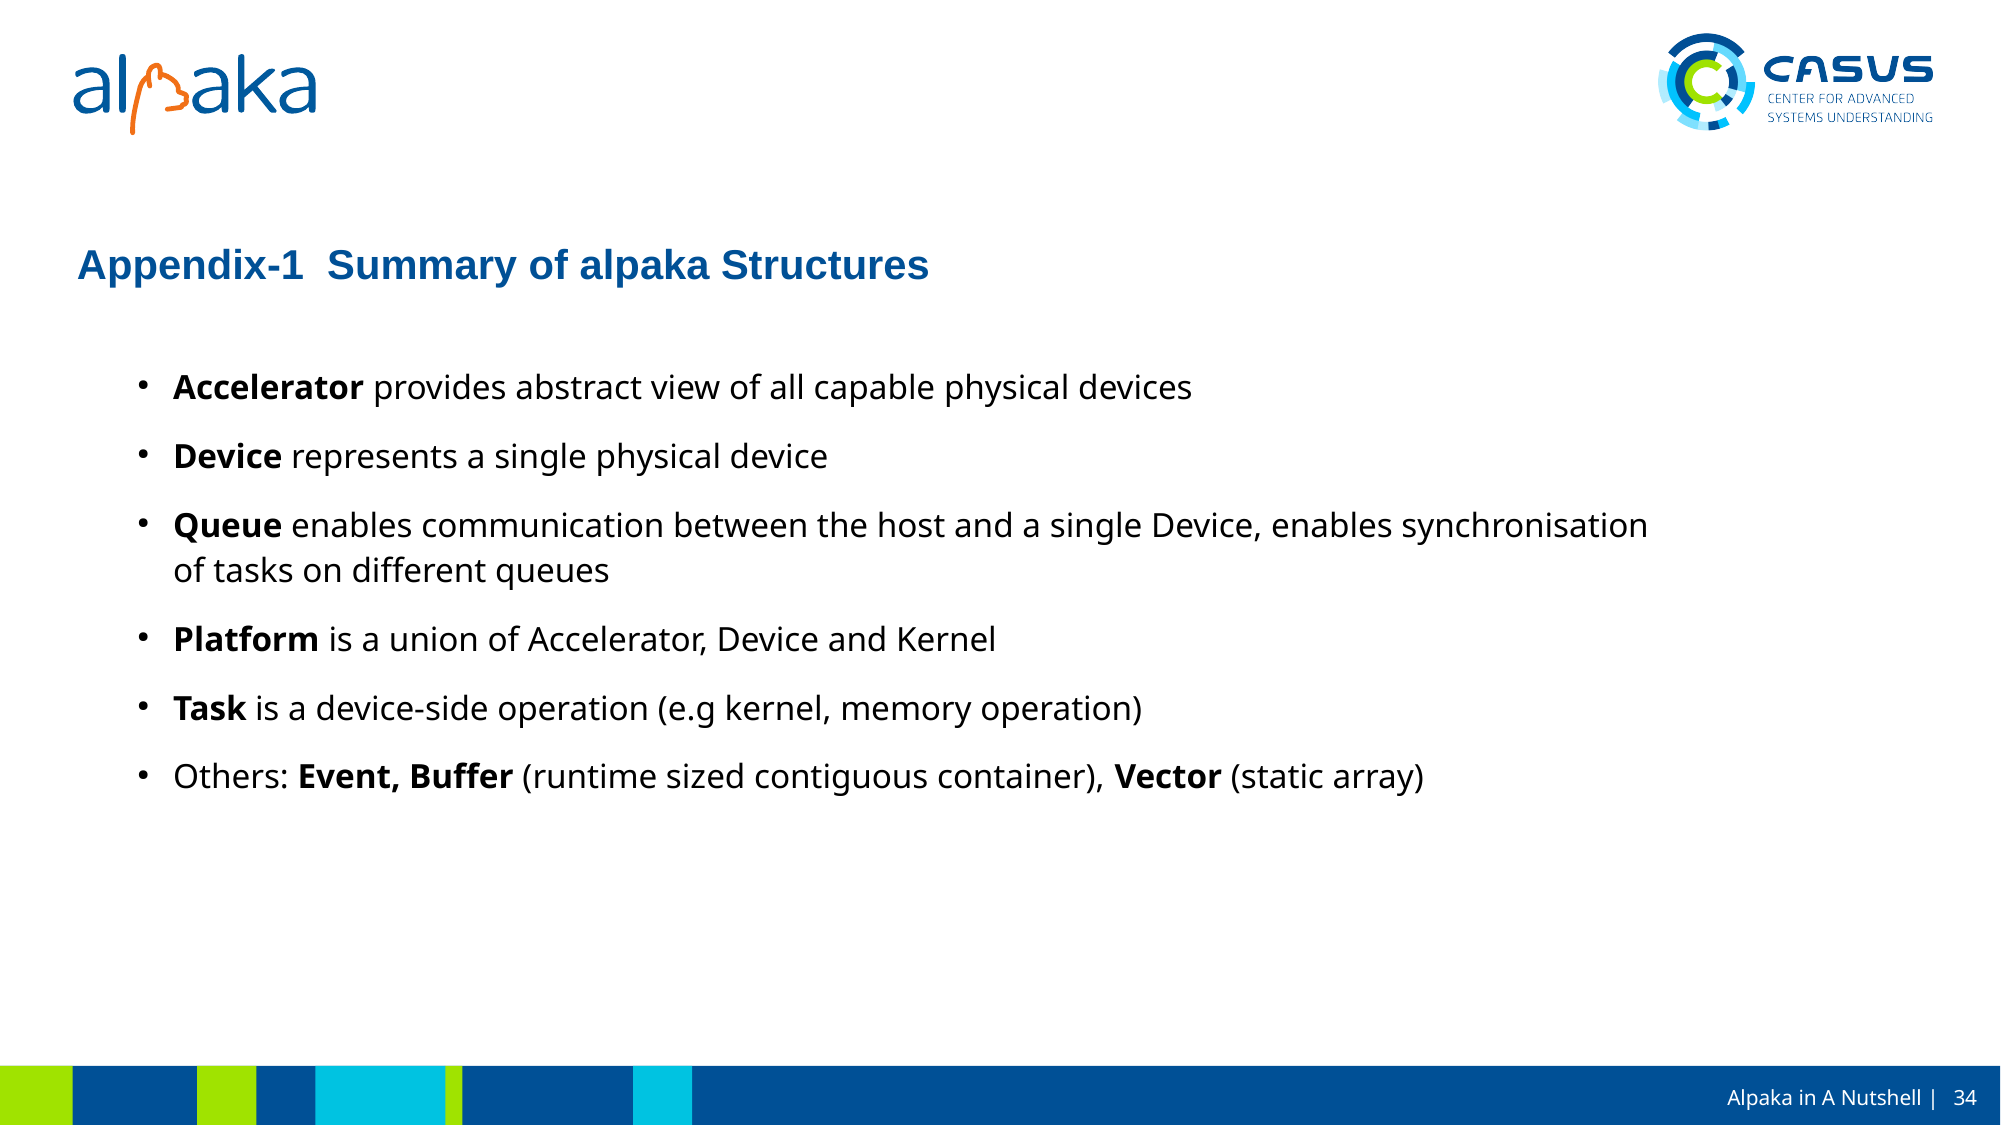

Appendix-1 Summary of alpaka Structures
# Accelerator provides abstract view of all capable physical devices
Device represents a single physical device
Queue enables communication between the host and a single Device, enables synchronisation of tasks on different queues
Platform is a union of Accelerator, Device and Kernel
Task is a device-side operation (e.g kernel, memory operation)
Others: Event, Buffer (runtime sized contiguous container), Vector (static array)
Alpaka in A Nutshell
34